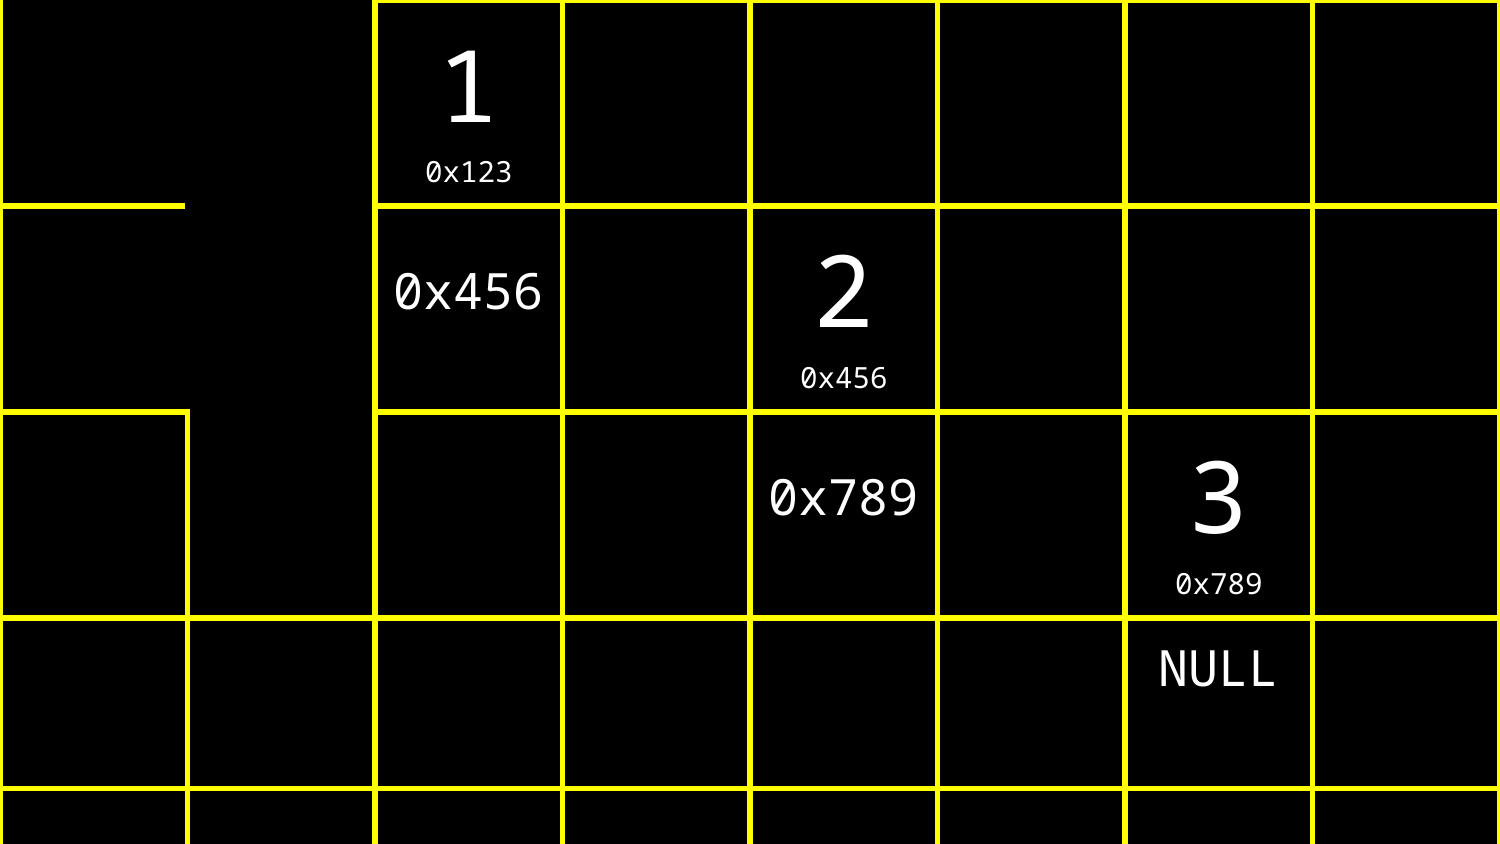

| | | 1 0x123 | | | | | |
| --- | --- | --- | --- | --- | --- | --- | --- |
| | | 0x456 | | 2 0x456 | | | |
| | | | | 0x789 | | 3 0x789 | |
| | | | | | | NULL | |
| | | | | | | | |